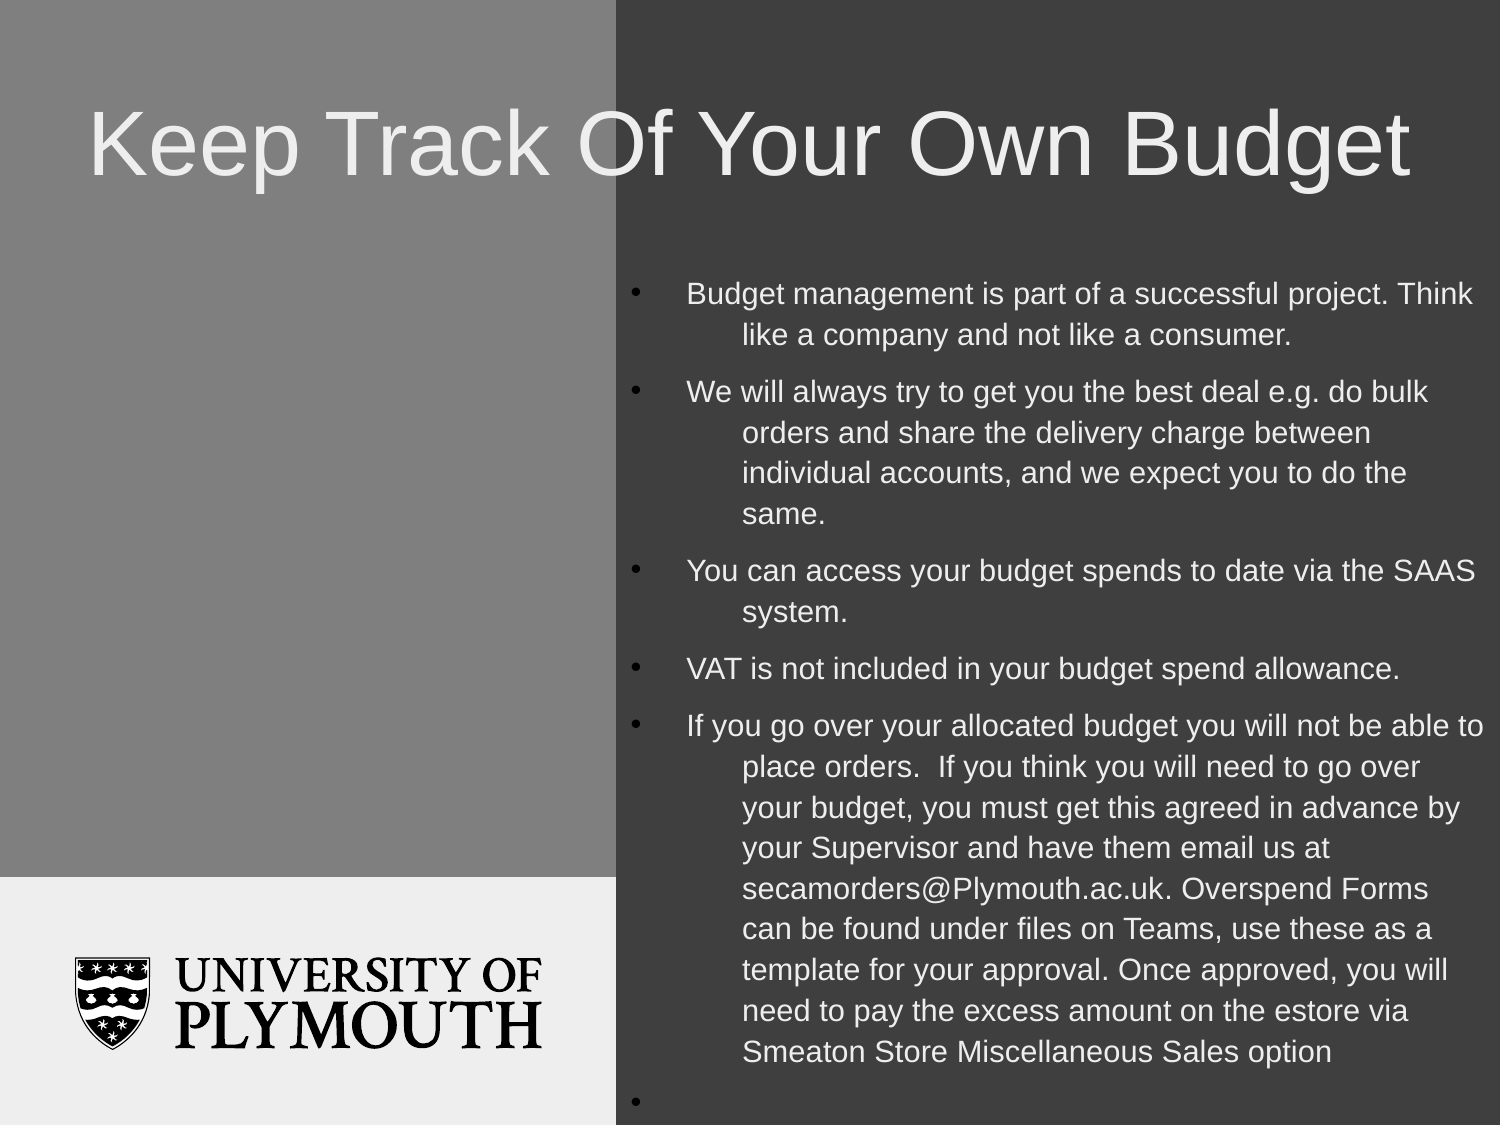

# Keep Track Of Your Own Budget
Budget management is part of a successful project. Think like a company and not like a consumer.
We will always try to get you the best deal e.g. do bulk orders and share the delivery charge between individual accounts, and we expect you to do the same.
You can access your budget spends to date via the SAAS system.
VAT is not included in your budget spend allowance.
If you go over your allocated budget you will not be able to place orders. If you think you will need to go over your budget, you must get this agreed in advance by your Supervisor and have them email us at secamorders@Plymouth.ac.uk. Overspend Forms can be found under files on Teams, use these as a template for your approval. Once approved, you will need to pay the excess amount on the estore via Smeaton Store Miscellaneous Sales option